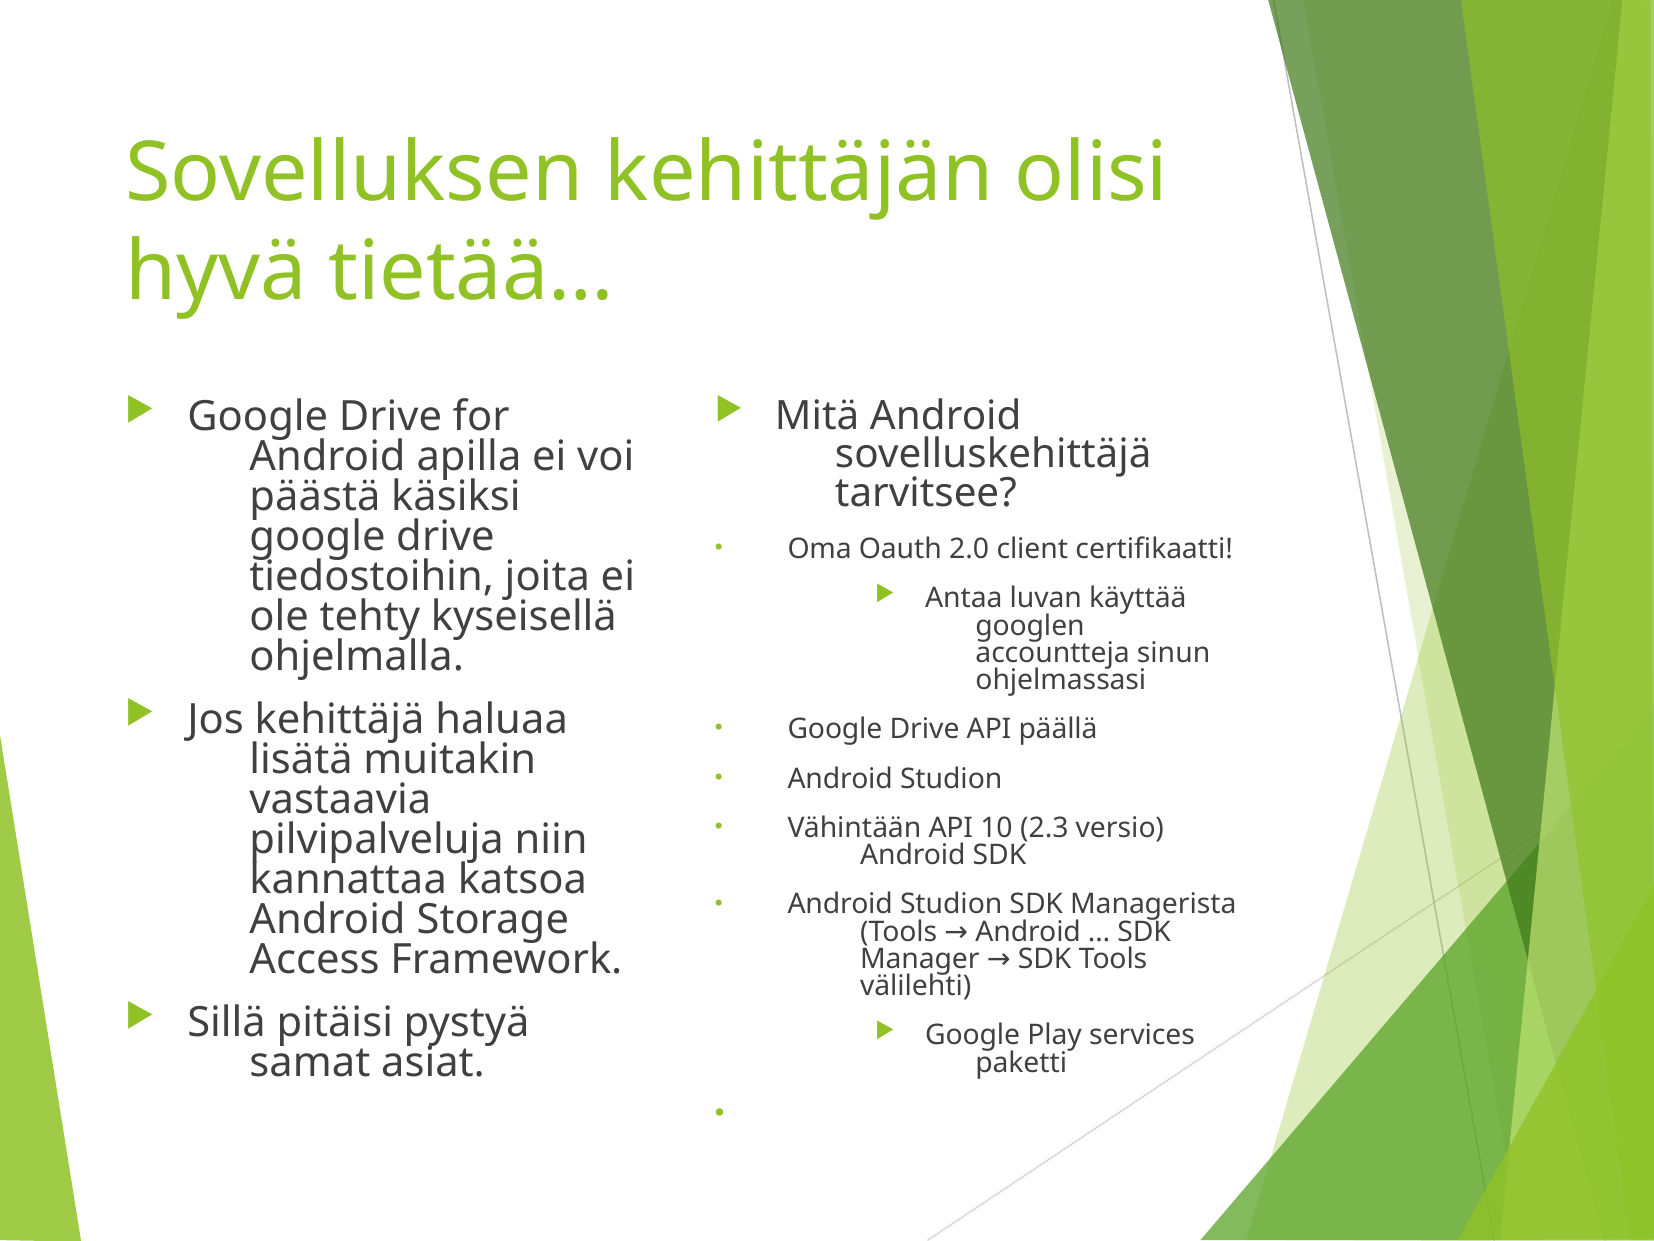

# Sovelluksen kehittäjän olisi hyvä tietää…
Google Drive for Android apilla ei voi päästä käsiksi google drive tiedostoihin, joita ei ole tehty kyseisellä ohjelmalla.
Jos kehittäjä haluaa lisätä muitakin vastaavia pilvipalveluja niin kannattaa katsoa Android Storage Access Framework.
Sillä pitäisi pystyä samat asiat.
Mitä Android sovelluskehittäjä tarvitsee?
Oma Oauth 2.0 client certifikaatti!
Antaa luvan käyttää googlen accountteja sinun ohjelmassasi
Google Drive API päällä
Android Studion
Vähintään API 10 (2.3 versio) Android SDK
Android Studion SDK Managerista
(Tools → Android … SDK Manager → SDK Tools välilehti)
Google Play services paketti